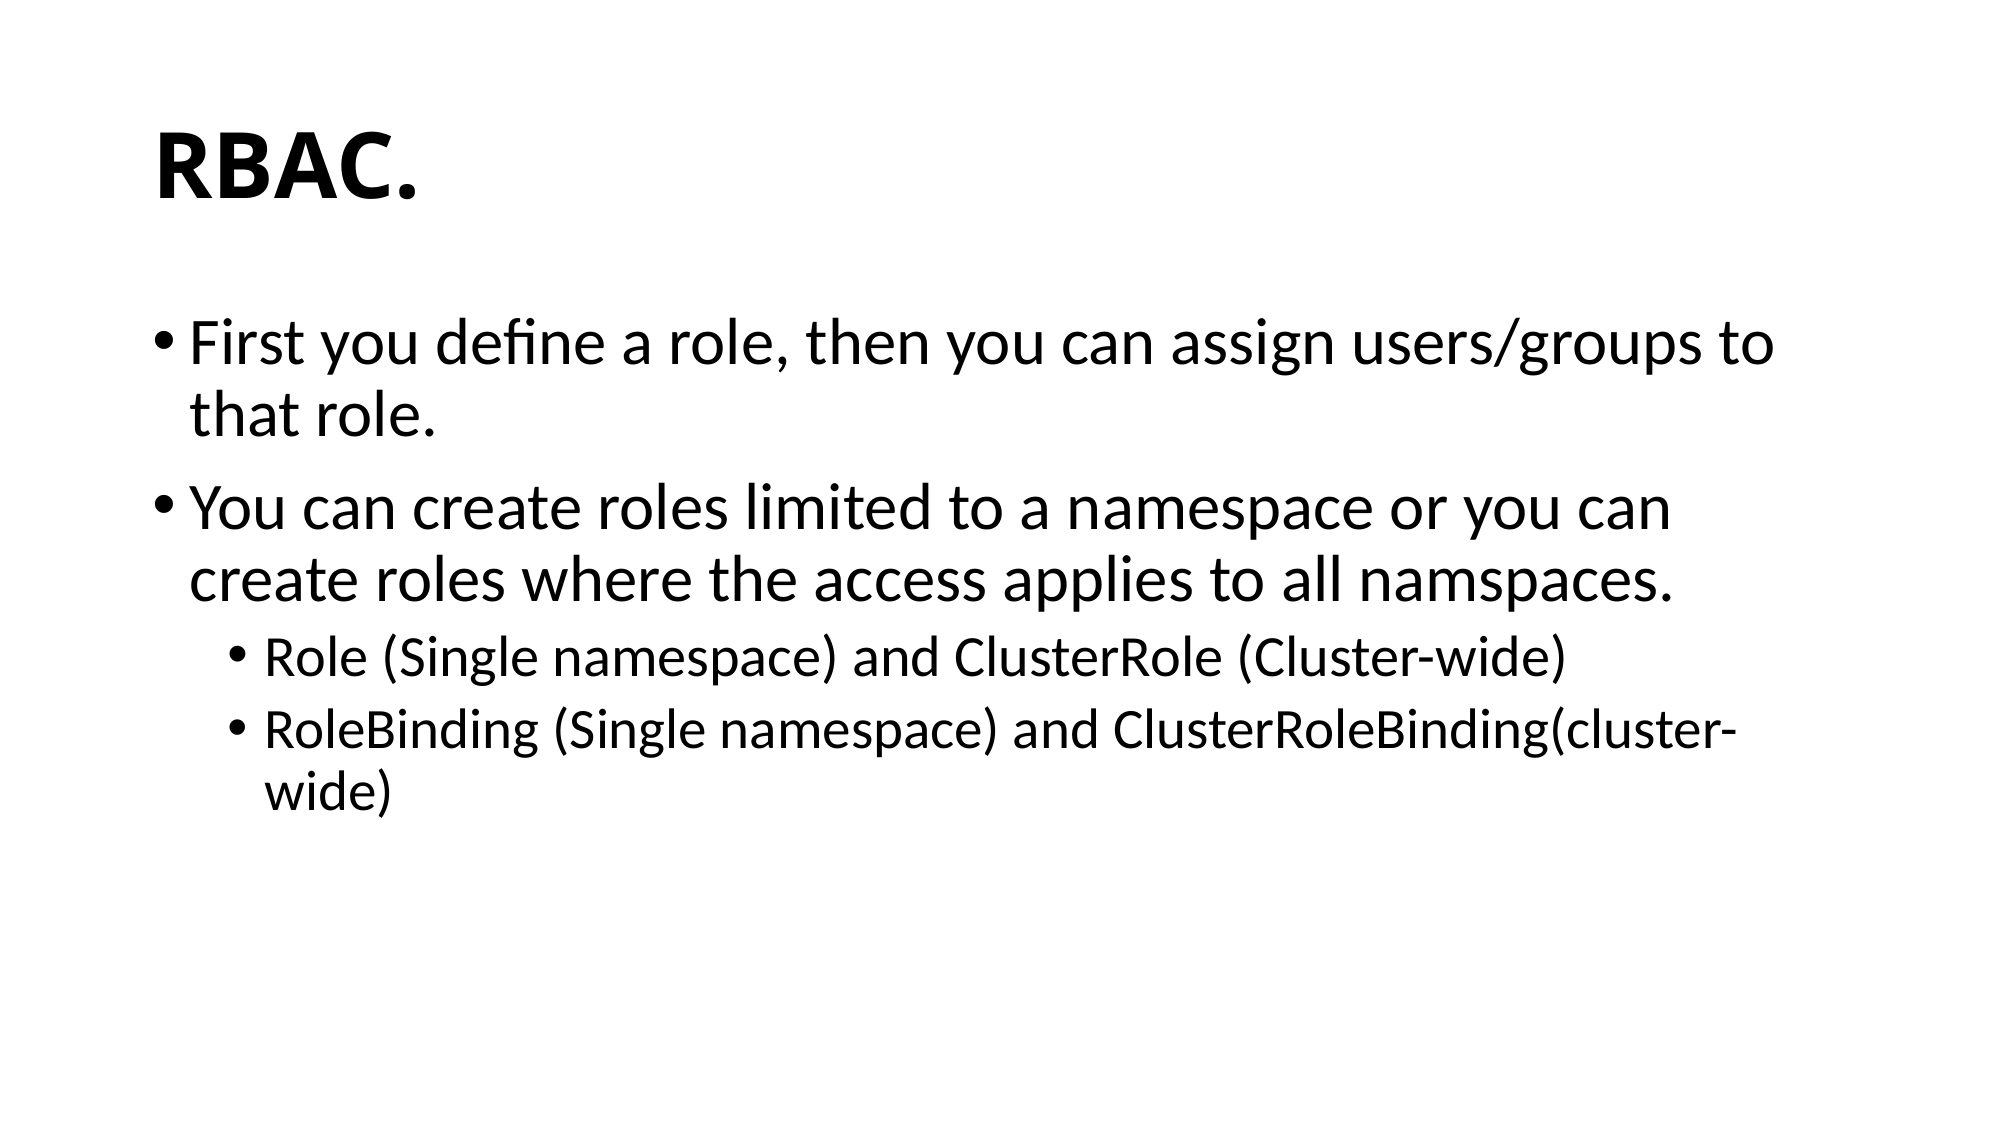

# RBAC.
First you define a role, then you can assign users/groups to that role.
You can create roles limited to a namespace or you can create roles where the access applies to all namspaces.
Role (Single namespace) and ClusterRole (Cluster-wide)
RoleBinding (Single namespace) and ClusterRoleBinding(cluster-wide)